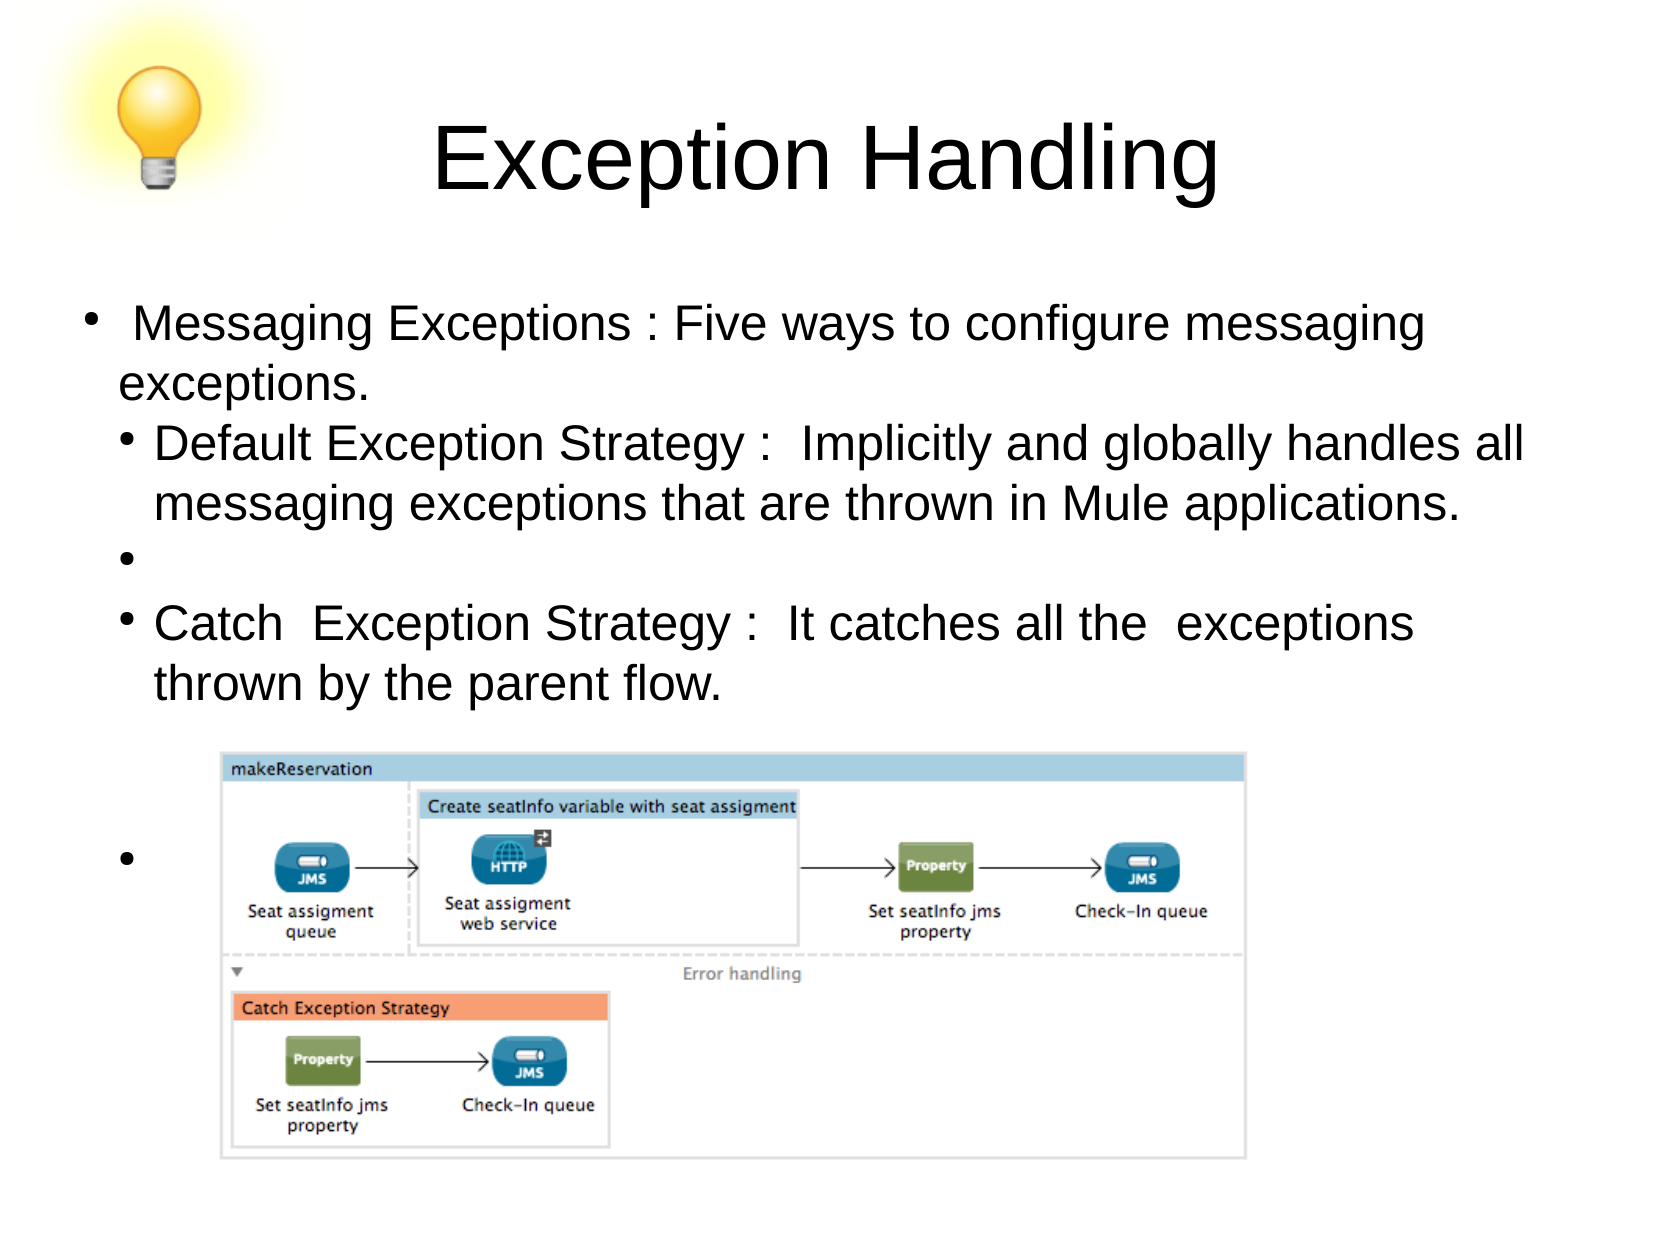

Exception Handling
 Messaging Exceptions : Five ways to configure messaging exceptions.
Default Exception Strategy : Implicitly and globally handles all messaging exceptions that are thrown in Mule applications.
Catch Exception Strategy : It catches all the exceptions thrown by the parent flow.